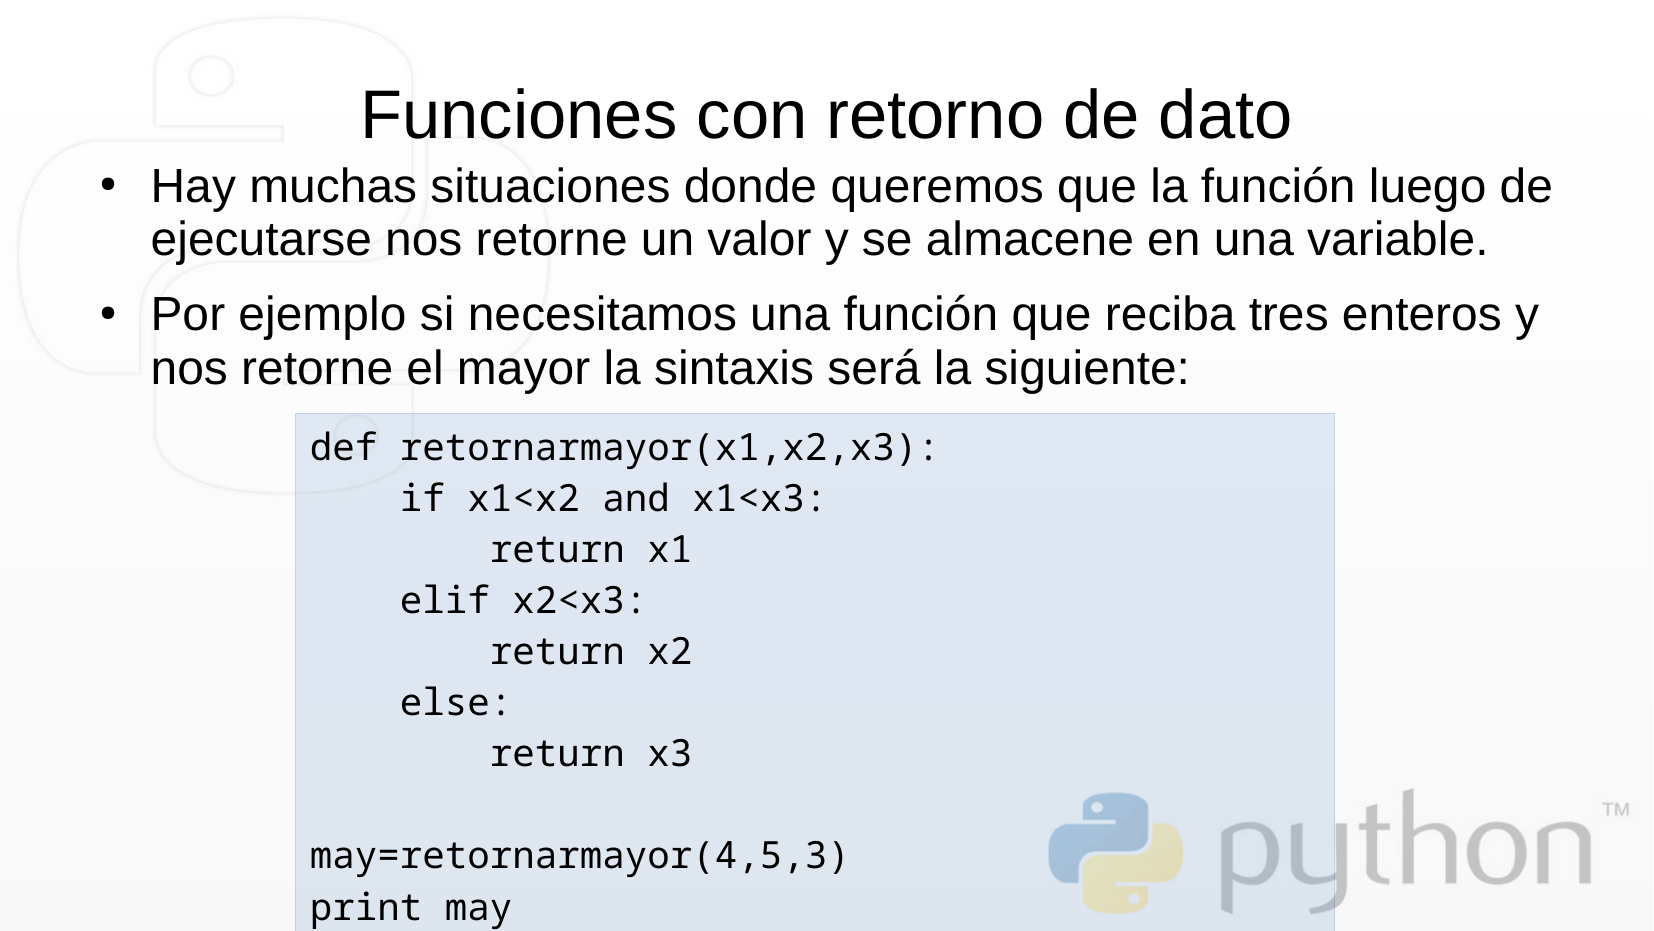

# Funciones con retorno de dato
Hay muchas situaciones donde queremos que la función luego de ejecutarse nos retorne un valor y se almacene en una variable.
Por ejemplo si necesitamos una función que reciba tres enteros y nos retorne el mayor la sintaxis será la siguiente:
def retornarmayor(x1,x2,x3):
 if x1<x2 and x1<x3:
 return x1
 elif x2<x3:
 return x2
 else:
 return x3
may=retornarmayor(4,5,3)
print may